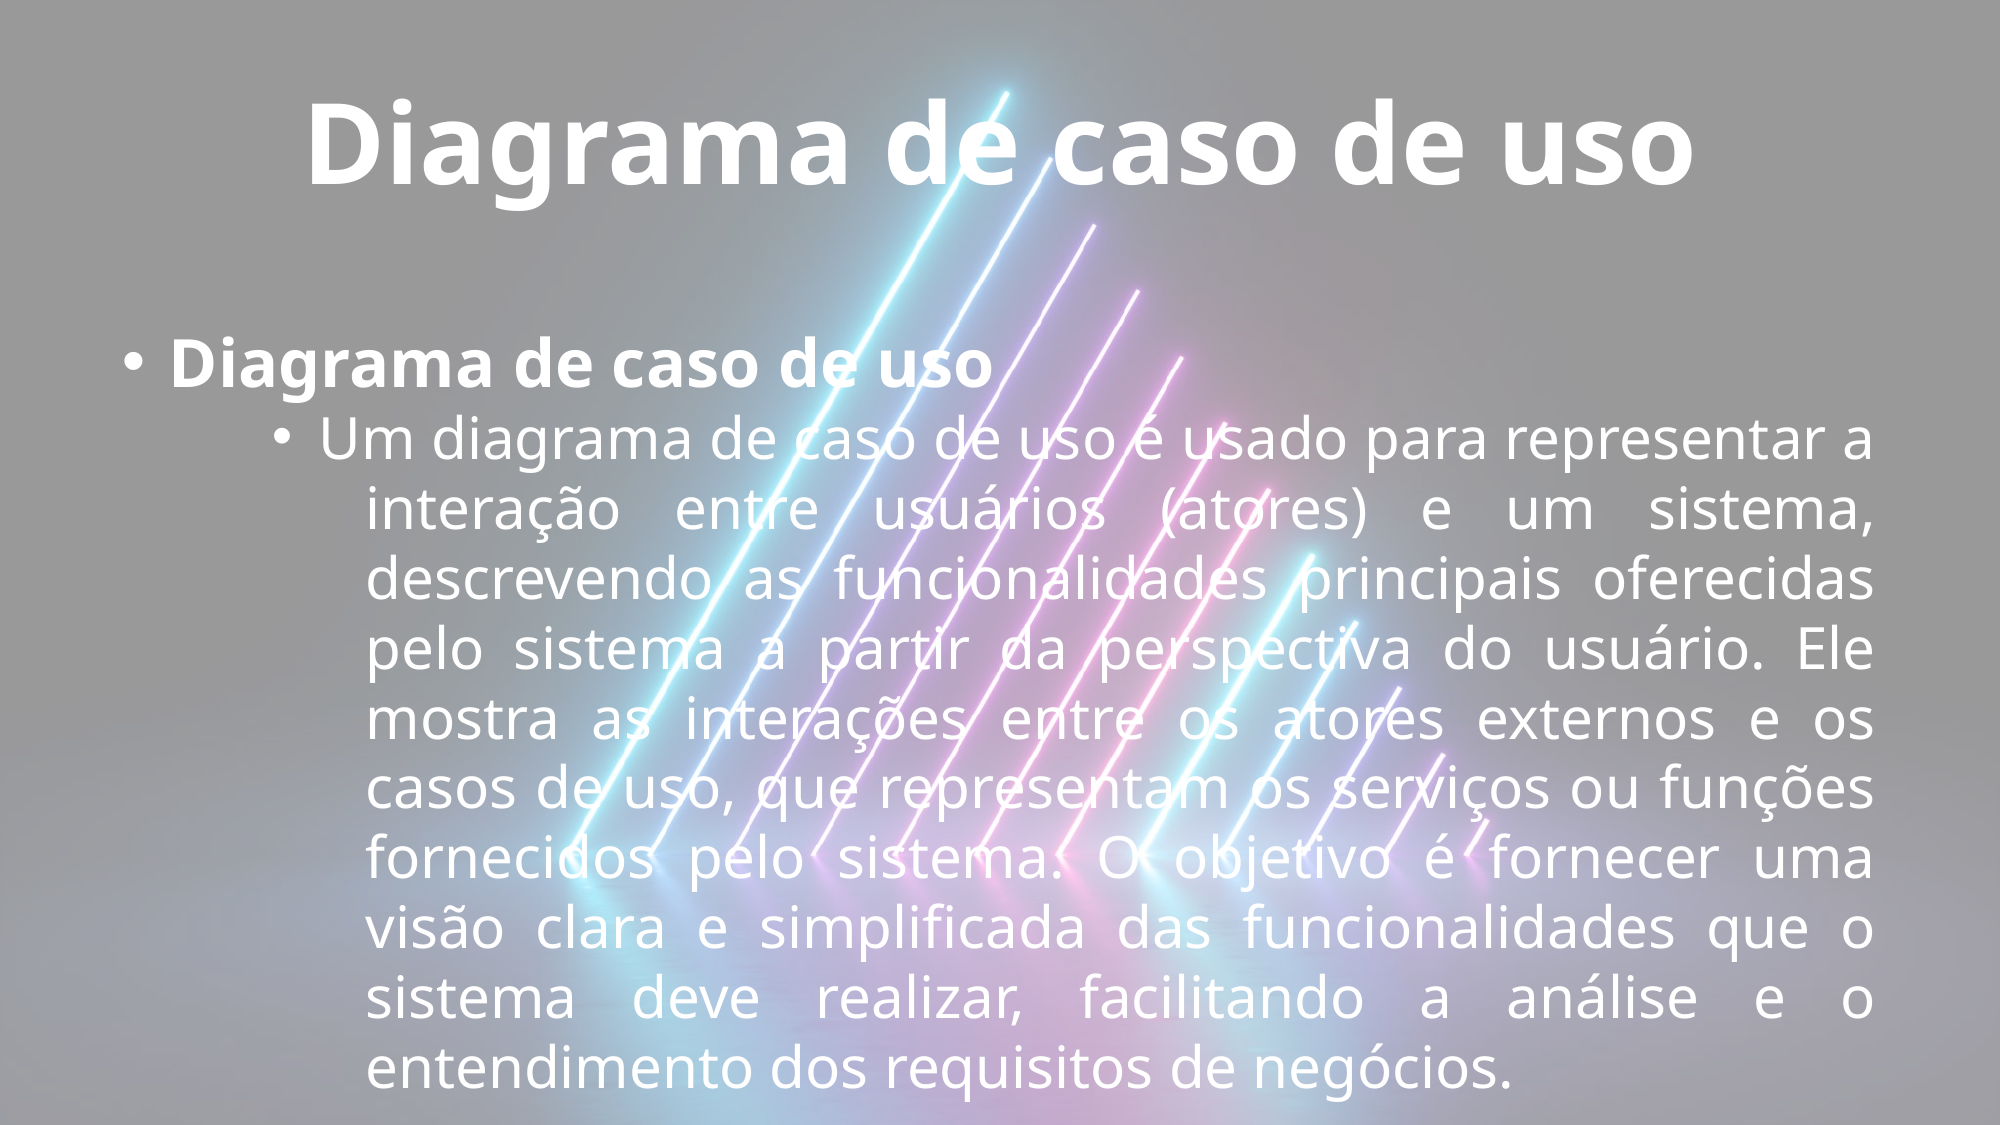

Diagrama de caso de uso
Diagrama de caso de uso
Um diagrama de caso de uso é usado para representar a interação entre usuários (atores) e um sistema, descrevendo as funcionalidades principais oferecidas pelo sistema a partir da perspectiva do usuário. Ele mostra as interações entre os atores externos e os casos de uso, que representam os serviços ou funções fornecidos pelo sistema. O objetivo é fornecer uma visão clara e simplificada das funcionalidades que o sistema deve realizar, facilitando a análise e o entendimento dos requisitos de negócios.